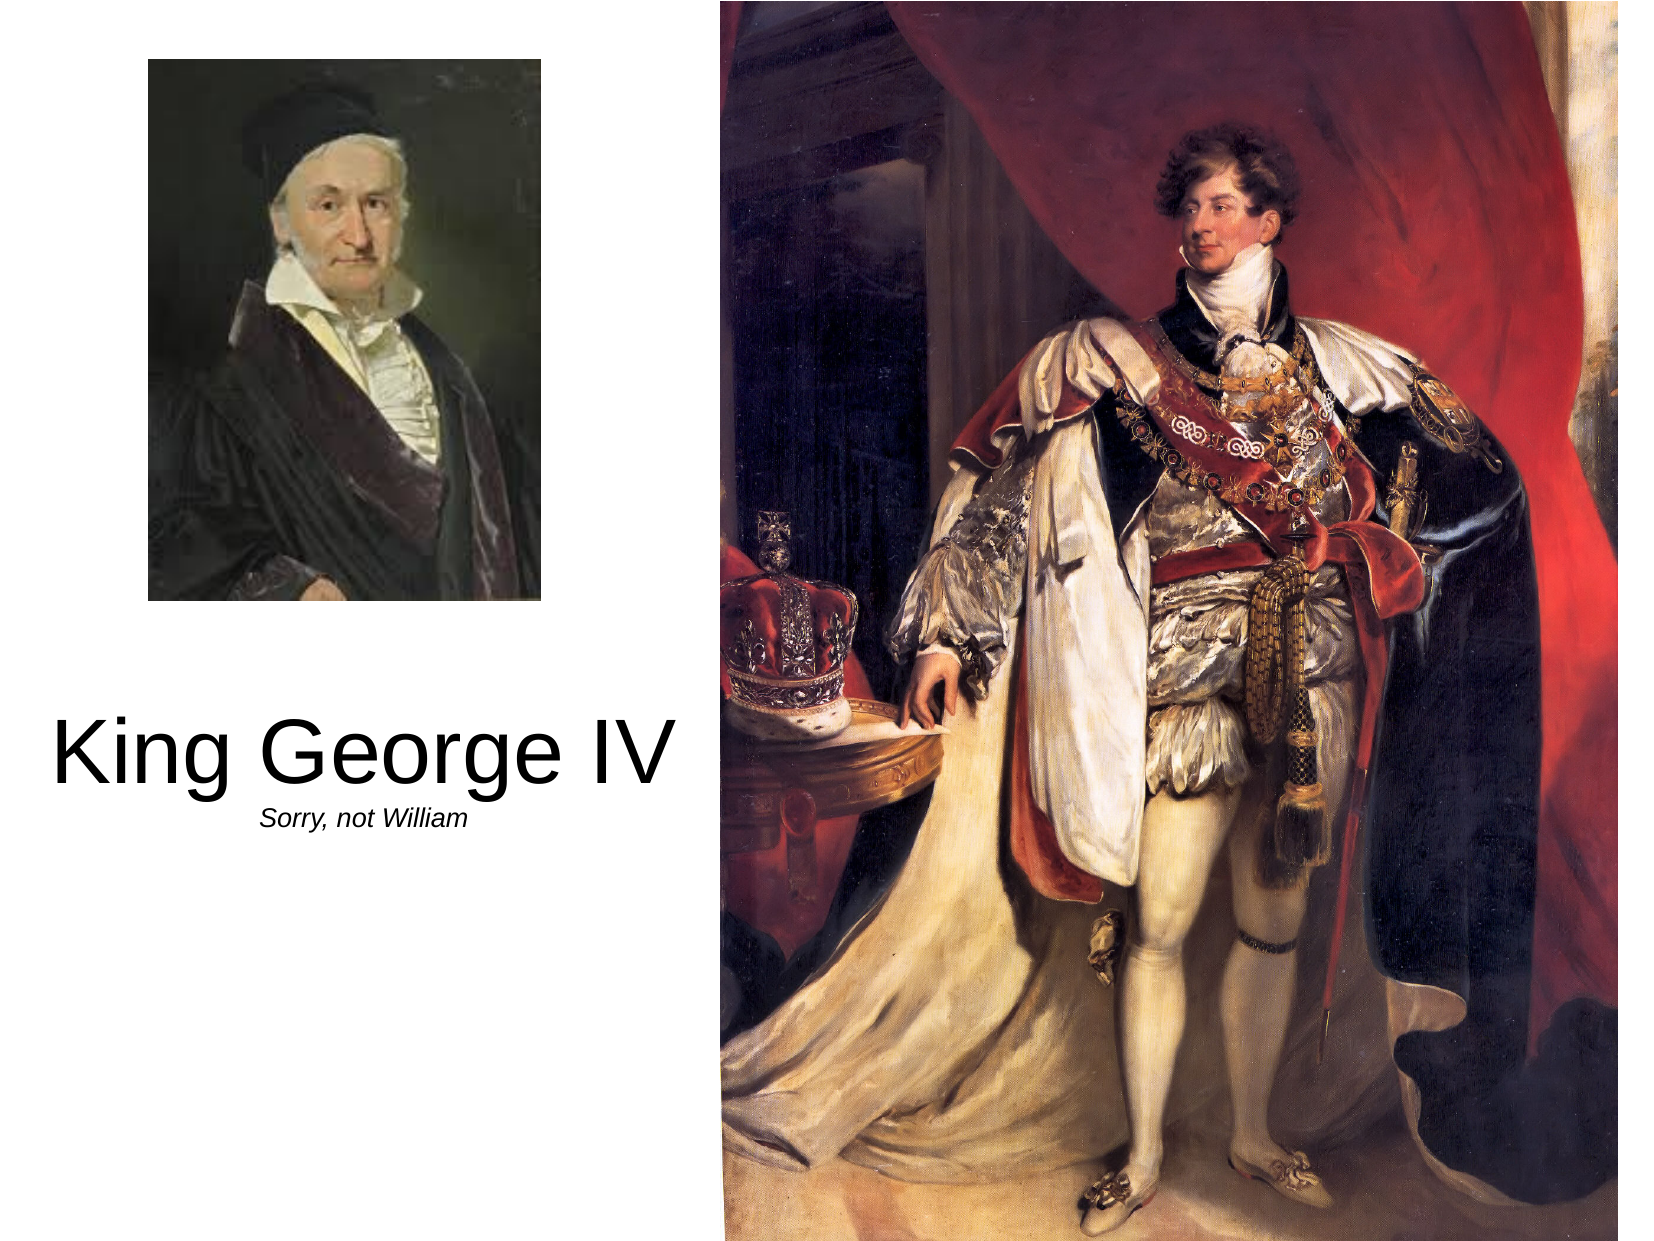

# King George IV Sorry, not William